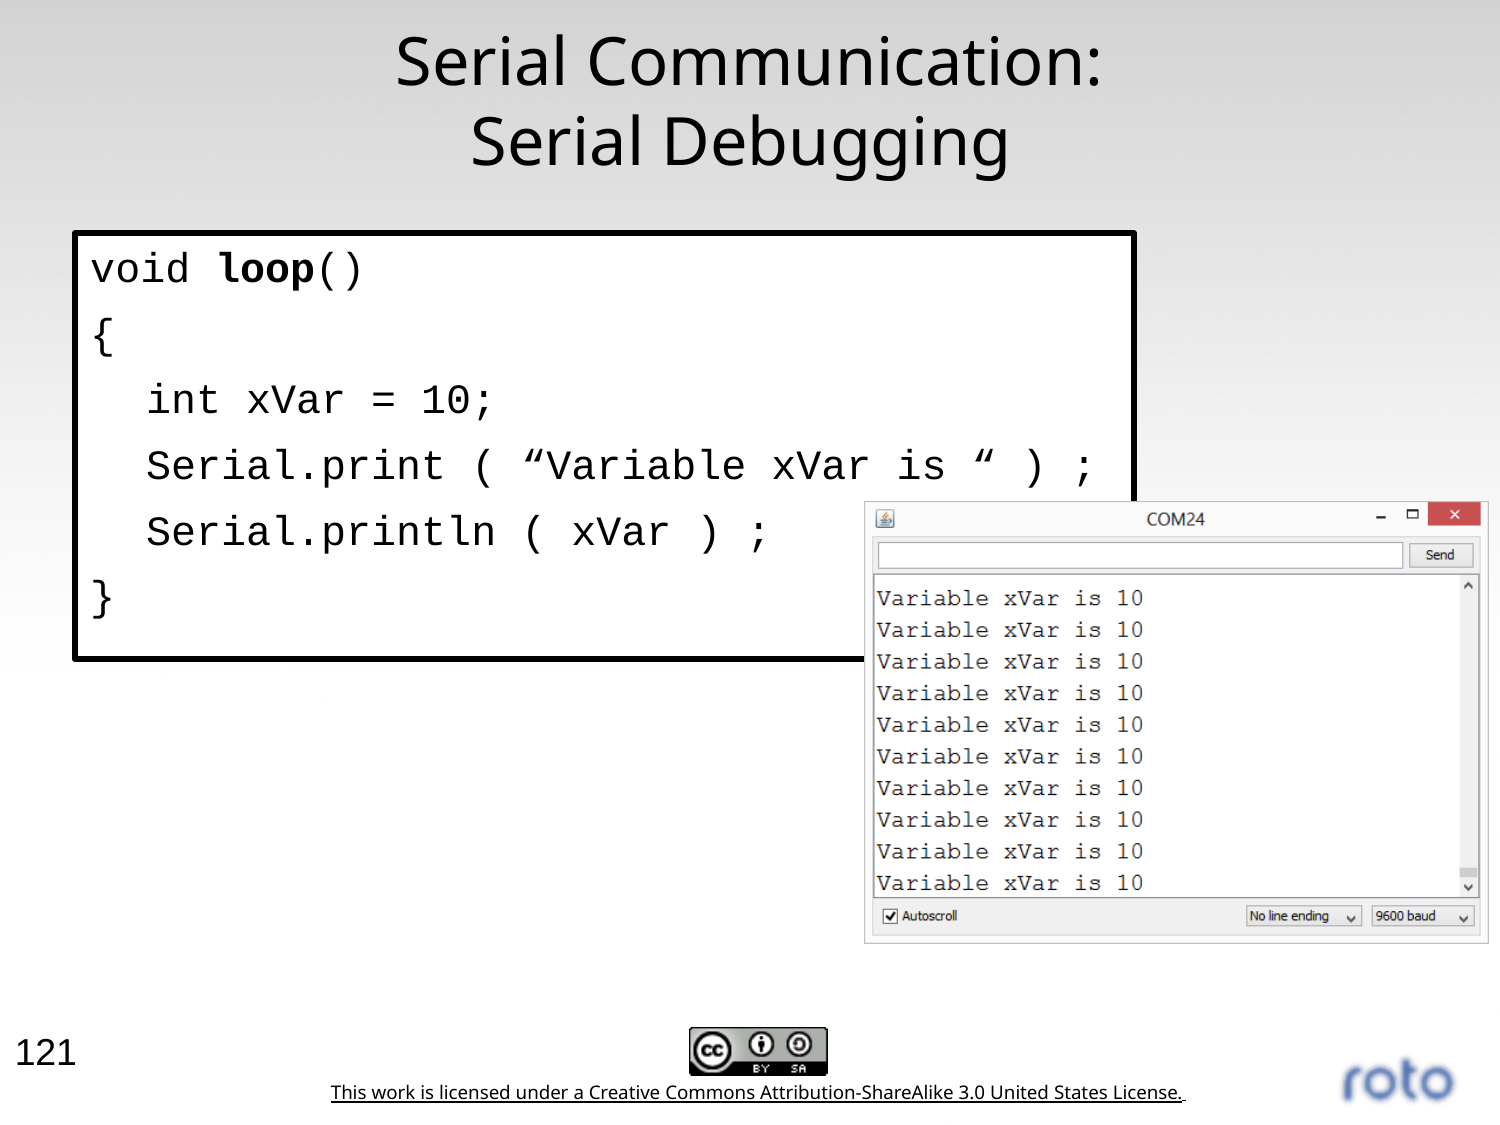

# Serial Communication: Serial Debugging
void loop()
{
	int xVar = 10;
	Serial.print ( “Variable xVar is “ ) ;
	Serial.println ( xVar ) ;
}